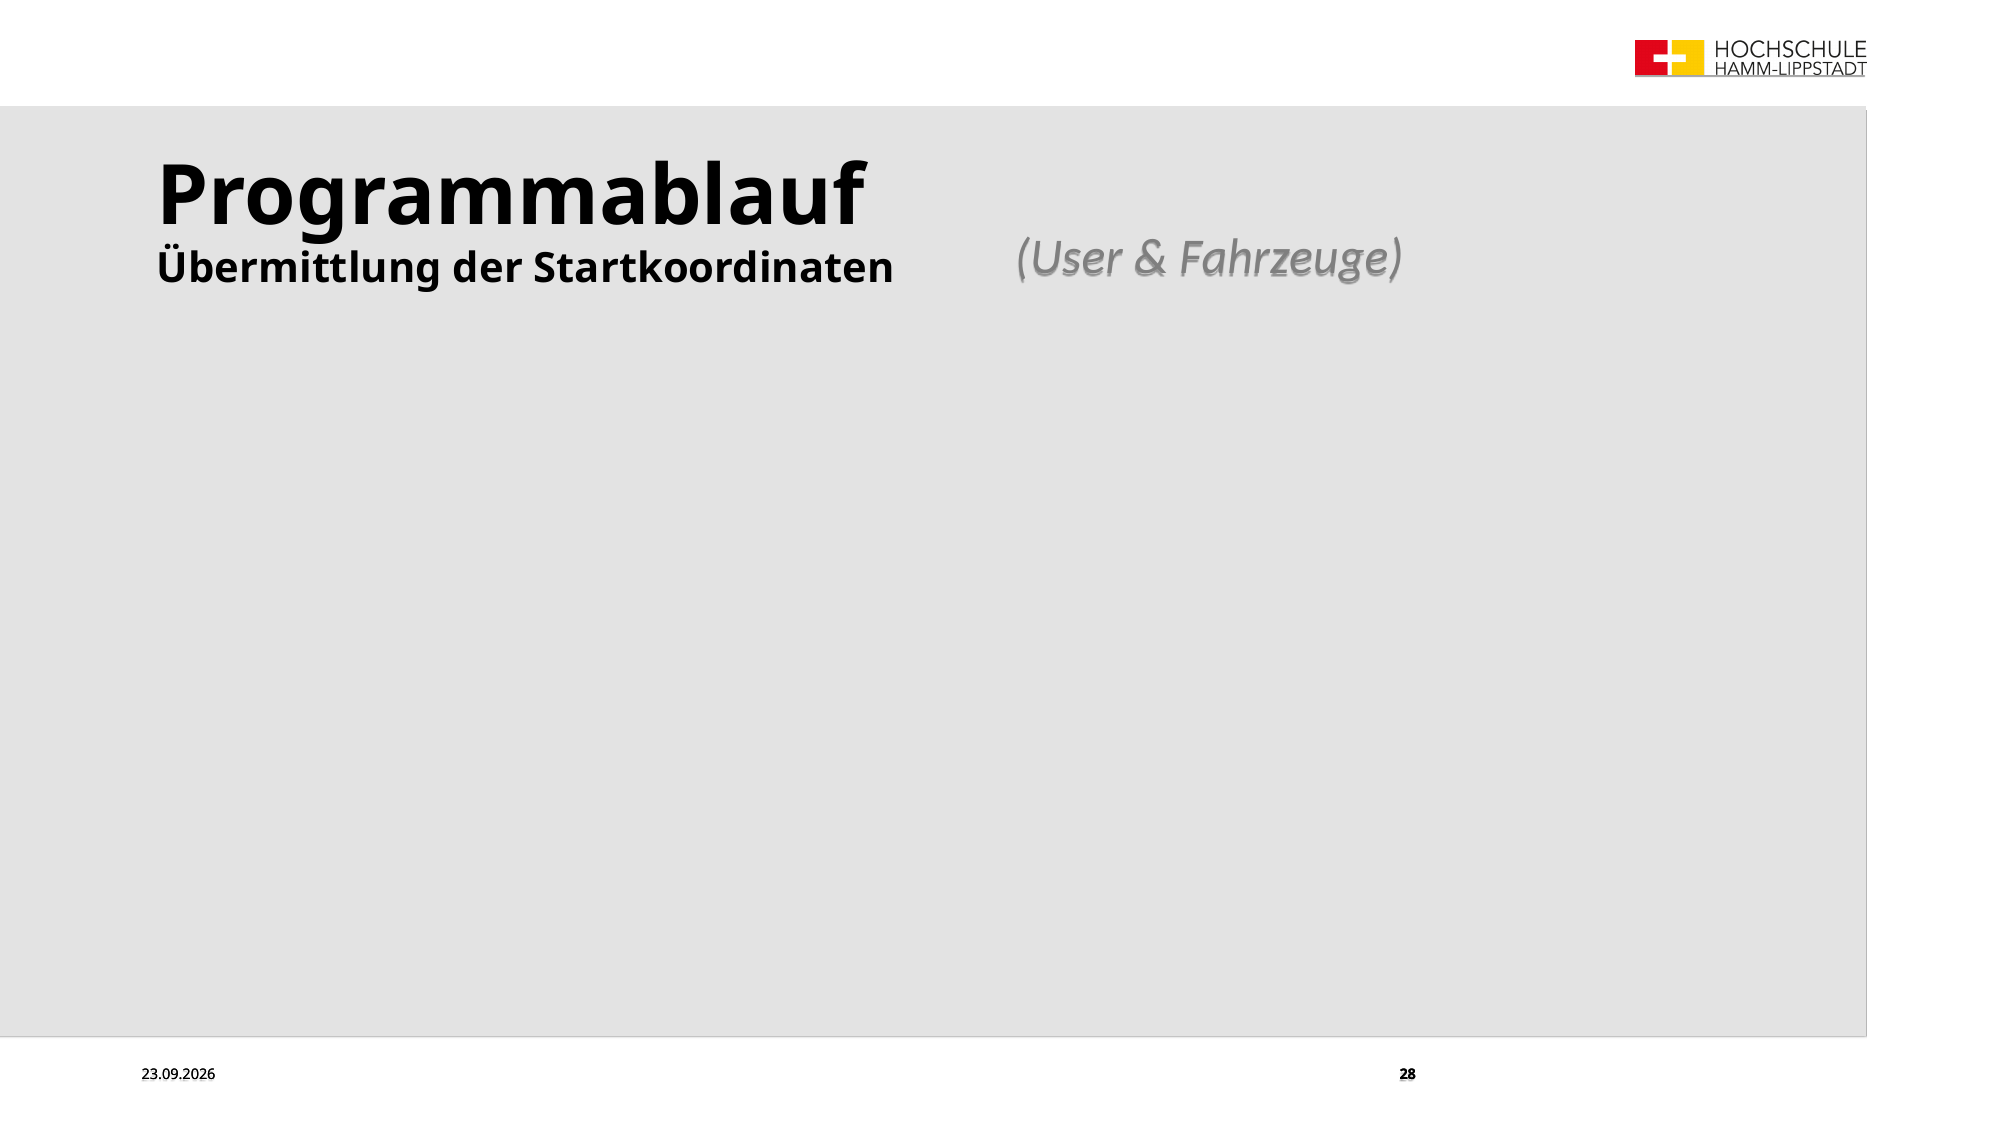

# Programmablauf Übermittlung der Startkoordinaten
(User & Fahrzeuge)
28
28